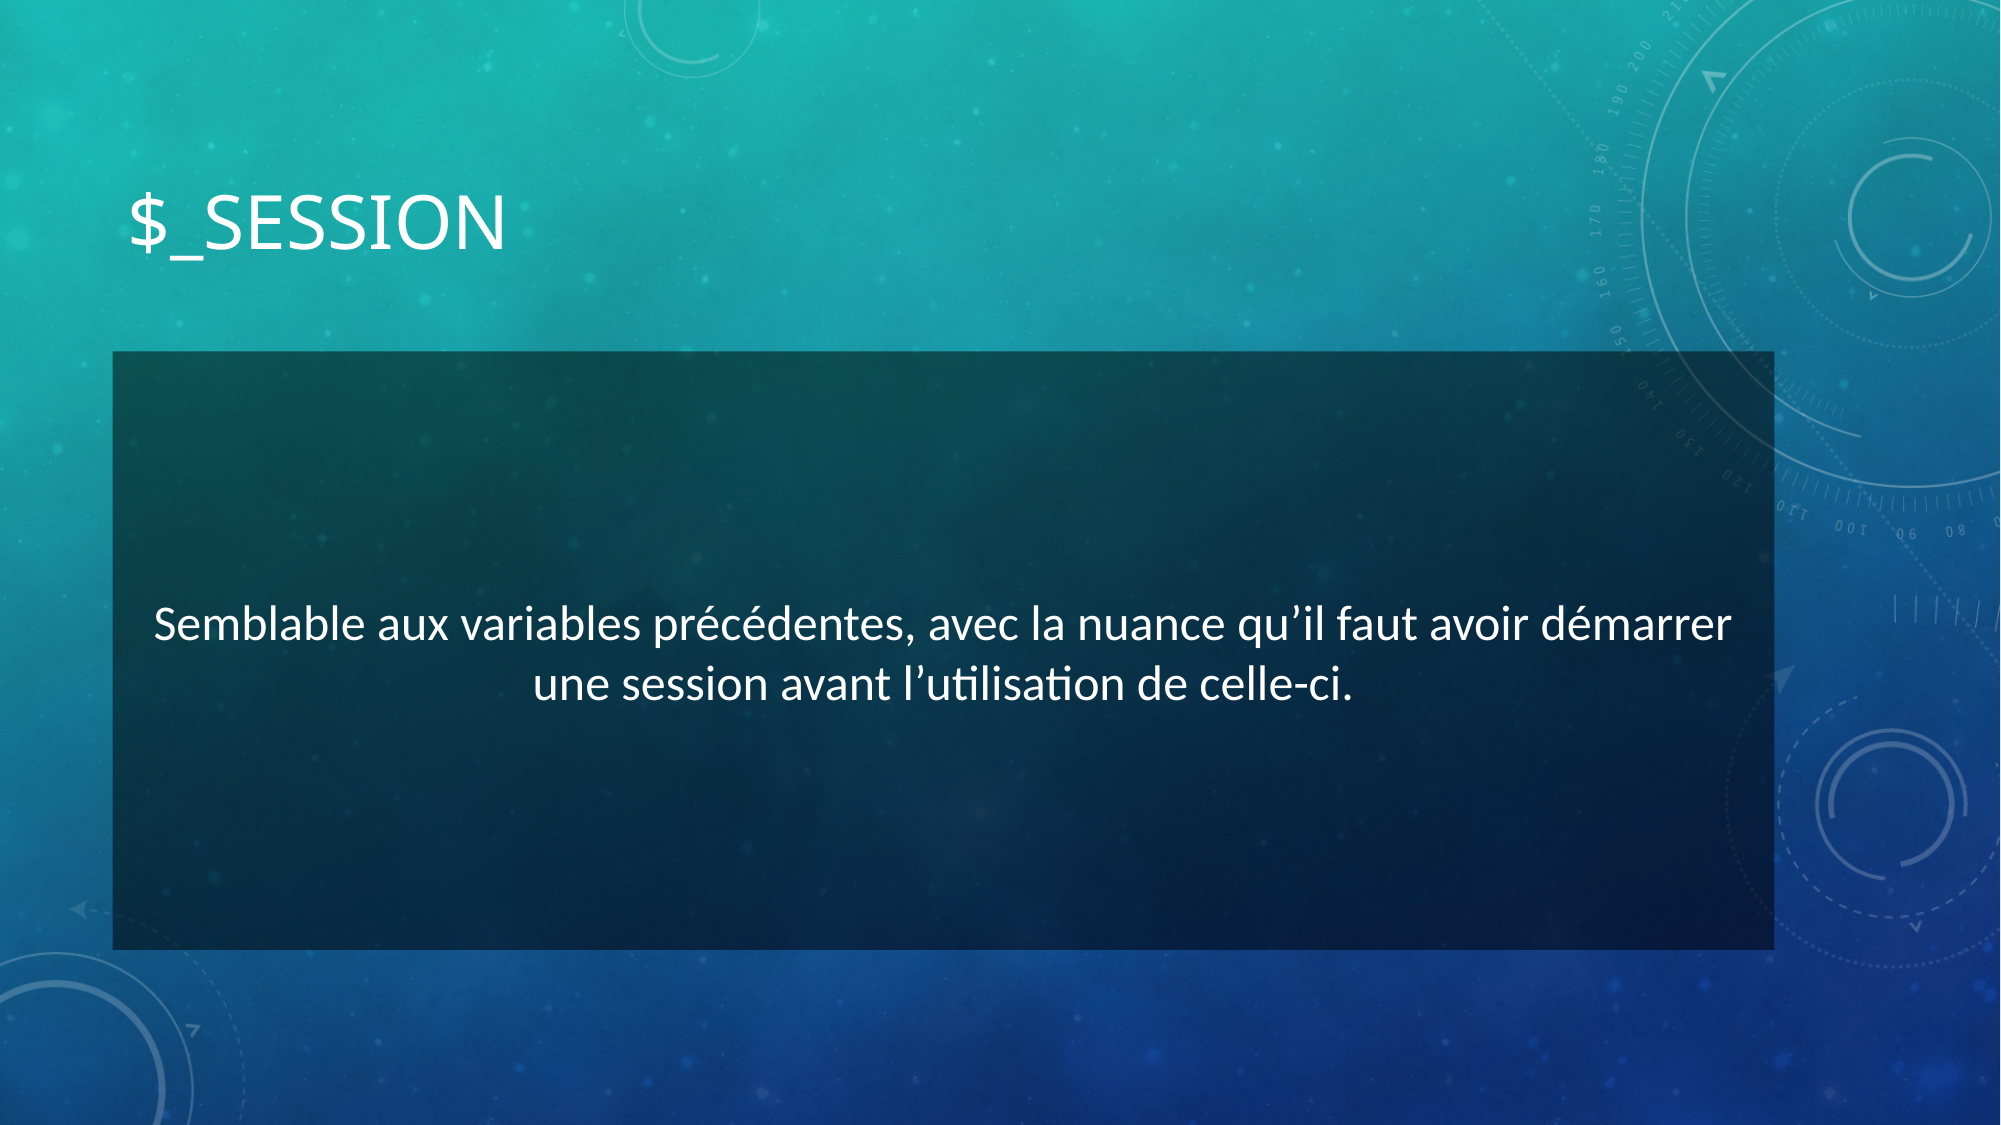

# $_SESSION
Semblable aux variables précédentes, avec la nuance qu’il faut avoir démarrer une session avant l’utilisation de celle-ci.